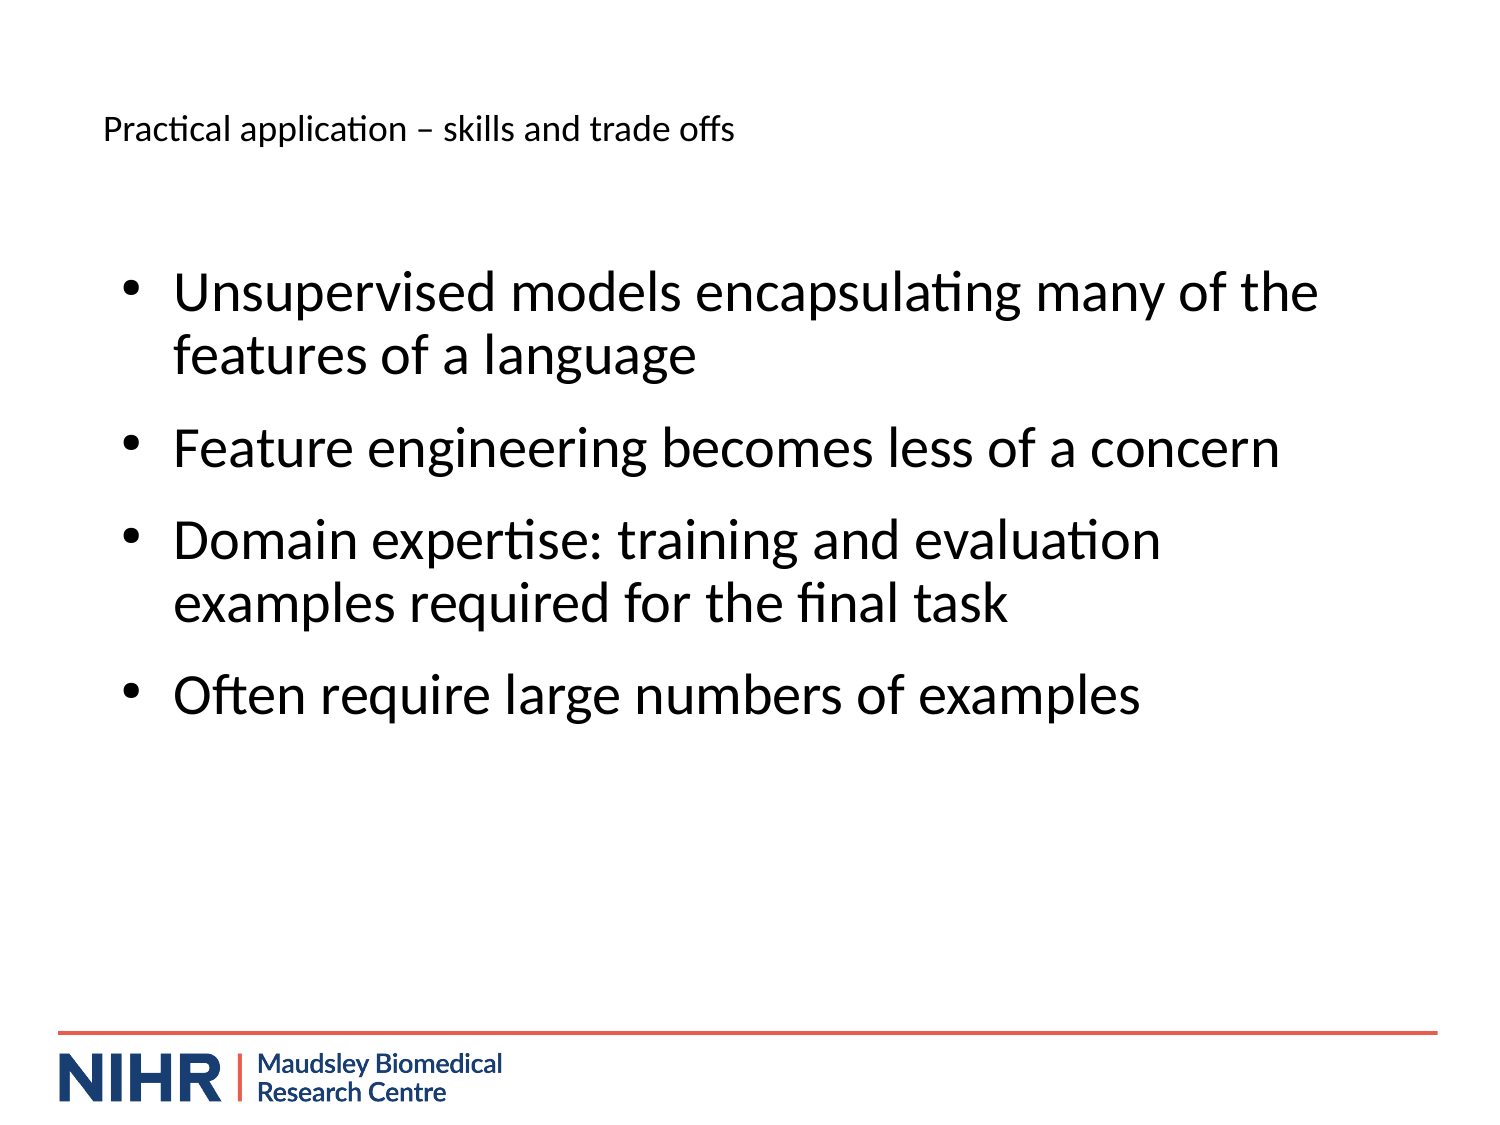

Practical application – skills and trade offs
# Unsupervised models encapsulating many of the features of a language
Feature engineering becomes less of a concern
Domain expertise: training and evaluation examples required for the final task
Often require large numbers of examples